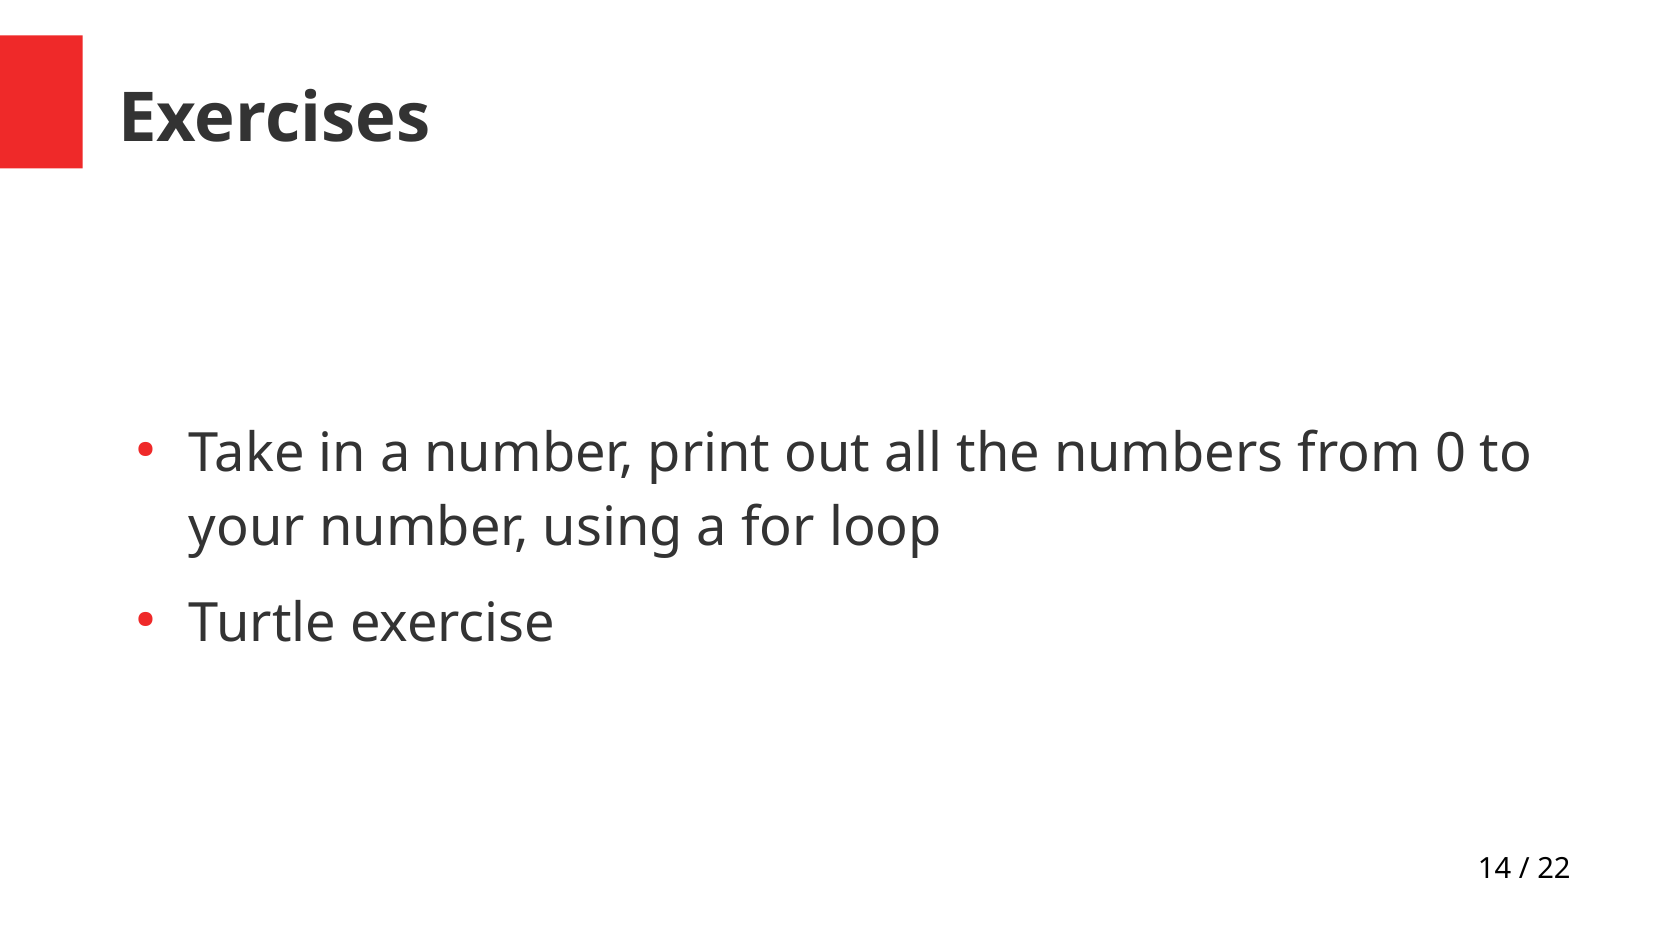

# Exercises
Take in a number, print out all the numbers from 0 to your number, using a for loop
Turtle exercise
14